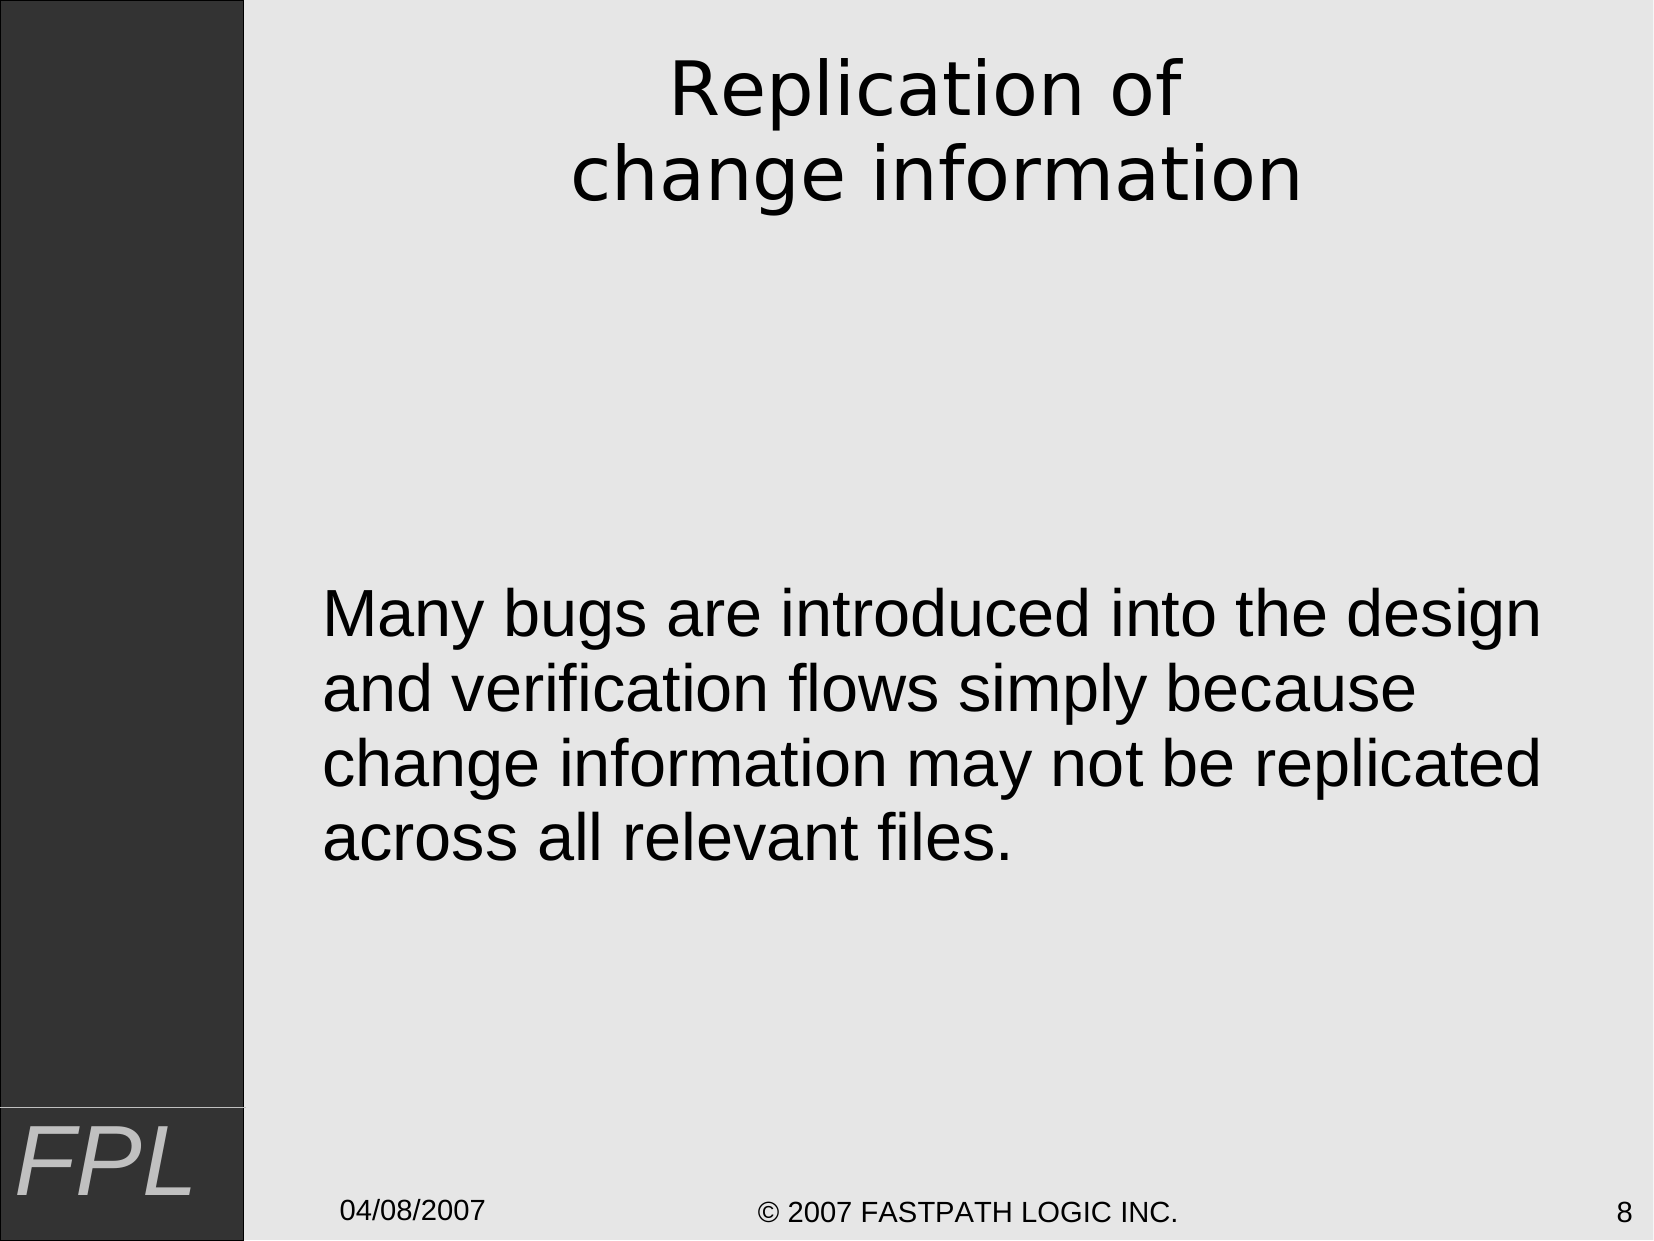

Replication of
change information
#
Many bugs are introduced into the design and verification flows simply because change information may not be replicated across all relevant files.
04/08/2007
8
© 2007 FASTPATH LOGIC INC.